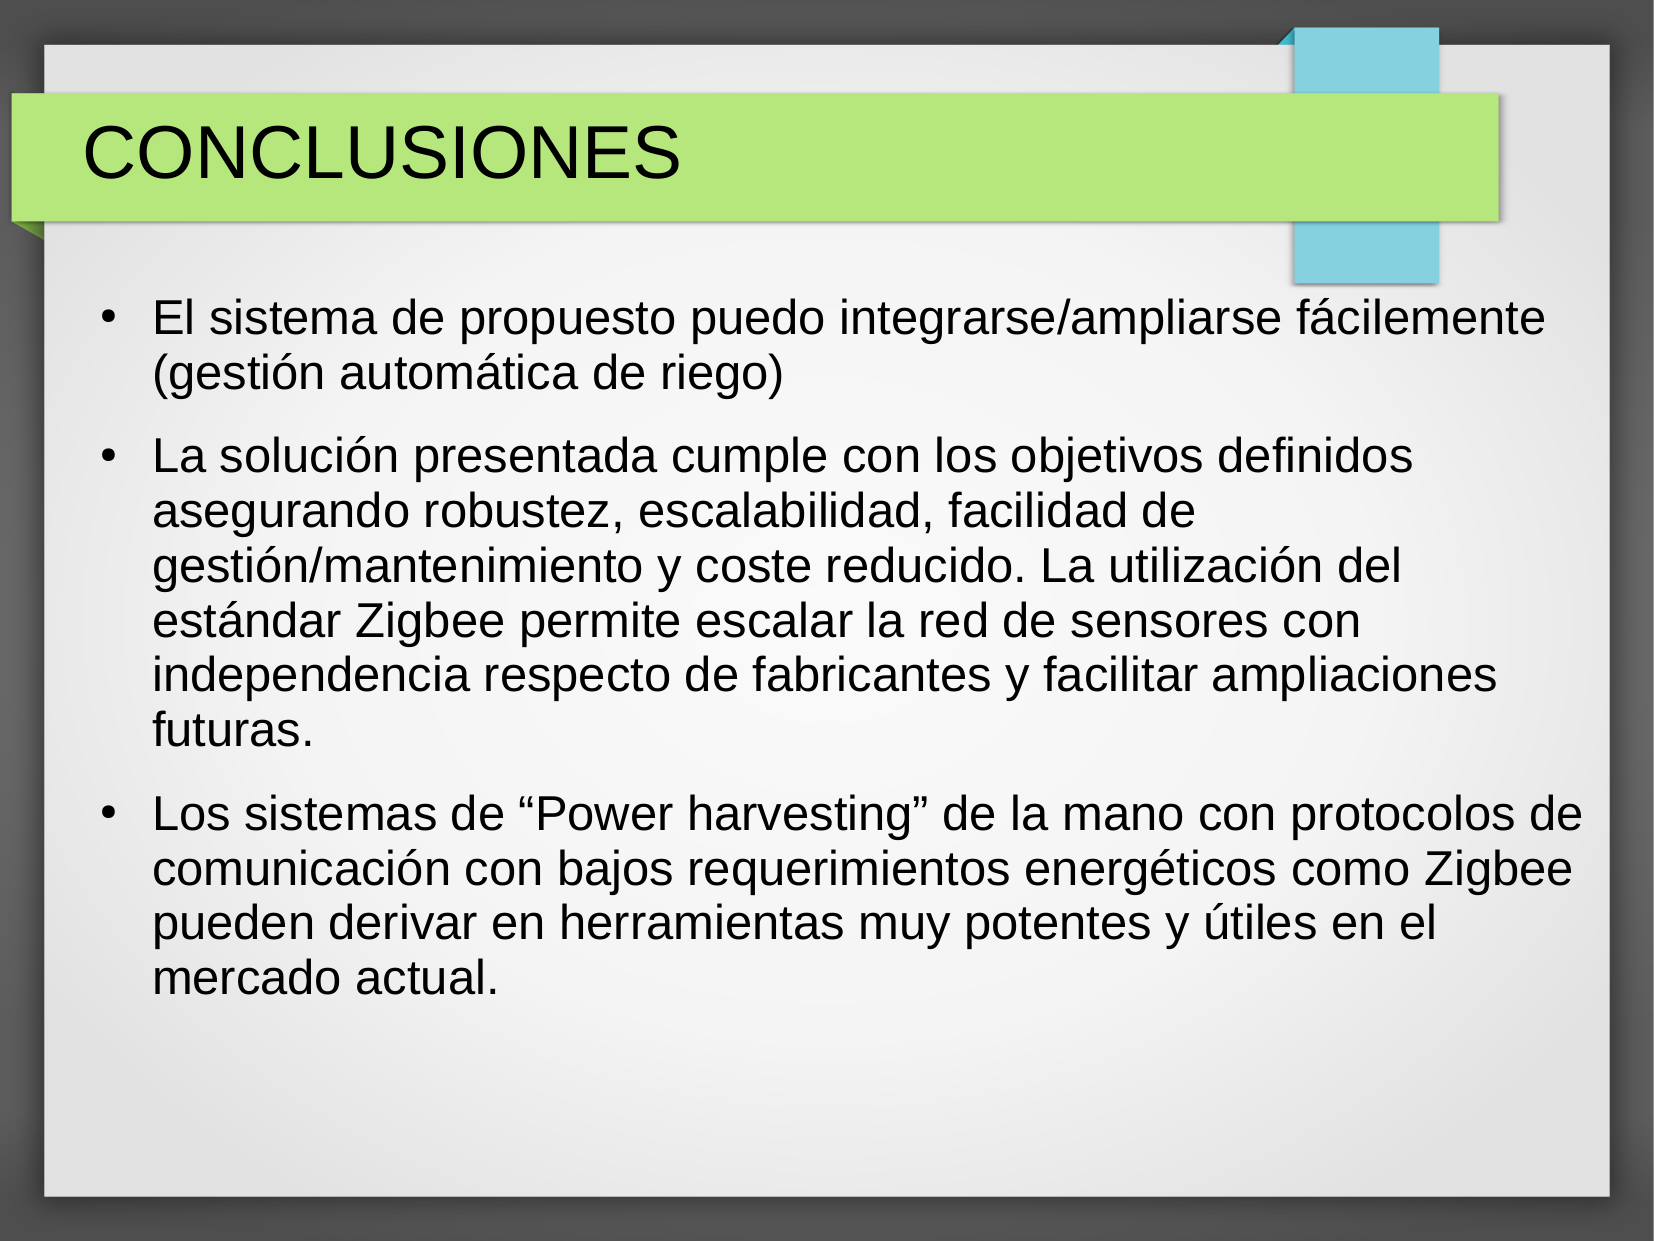

# CONCLUSIONES
El sistema de propuesto puedo integrarse/ampliarse fácilemente (gestión automática de riego)
La solución presentada cumple con los objetivos definidos asegurando robustez, escalabilidad, facilidad de gestión/mantenimiento y coste reducido. La utilización del estándar Zigbee permite escalar la red de sensores con independencia respecto de fabricantes y facilitar ampliaciones futuras.
Los sistemas de “Power harvesting” de la mano con protocolos de comunicación con bajos requerimientos energéticos como Zigbee pueden derivar en herramientas muy potentes y útiles en el mercado actual.